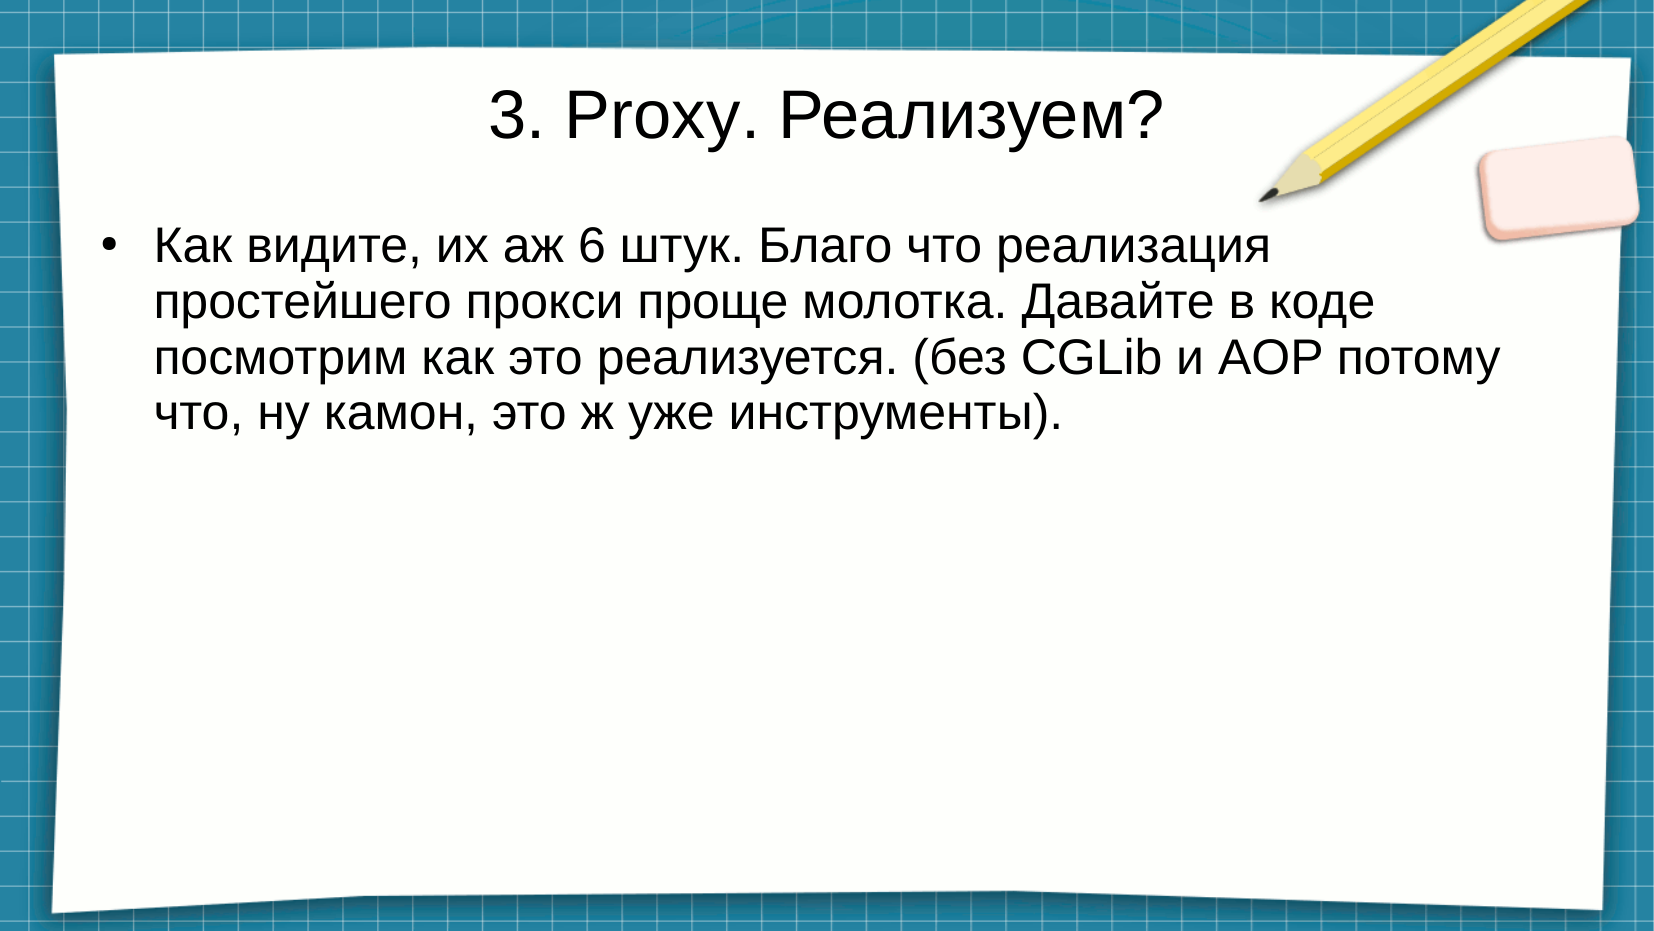

# 3. Proxy. Реализуем?
Как видите, их аж 6 штук. Благо что реализация простейшего прокси проще молотка. Давайте в коде посмотрим как это реализуется. (без CGLib и AOP потому что, ну камон, это ж уже инструменты).